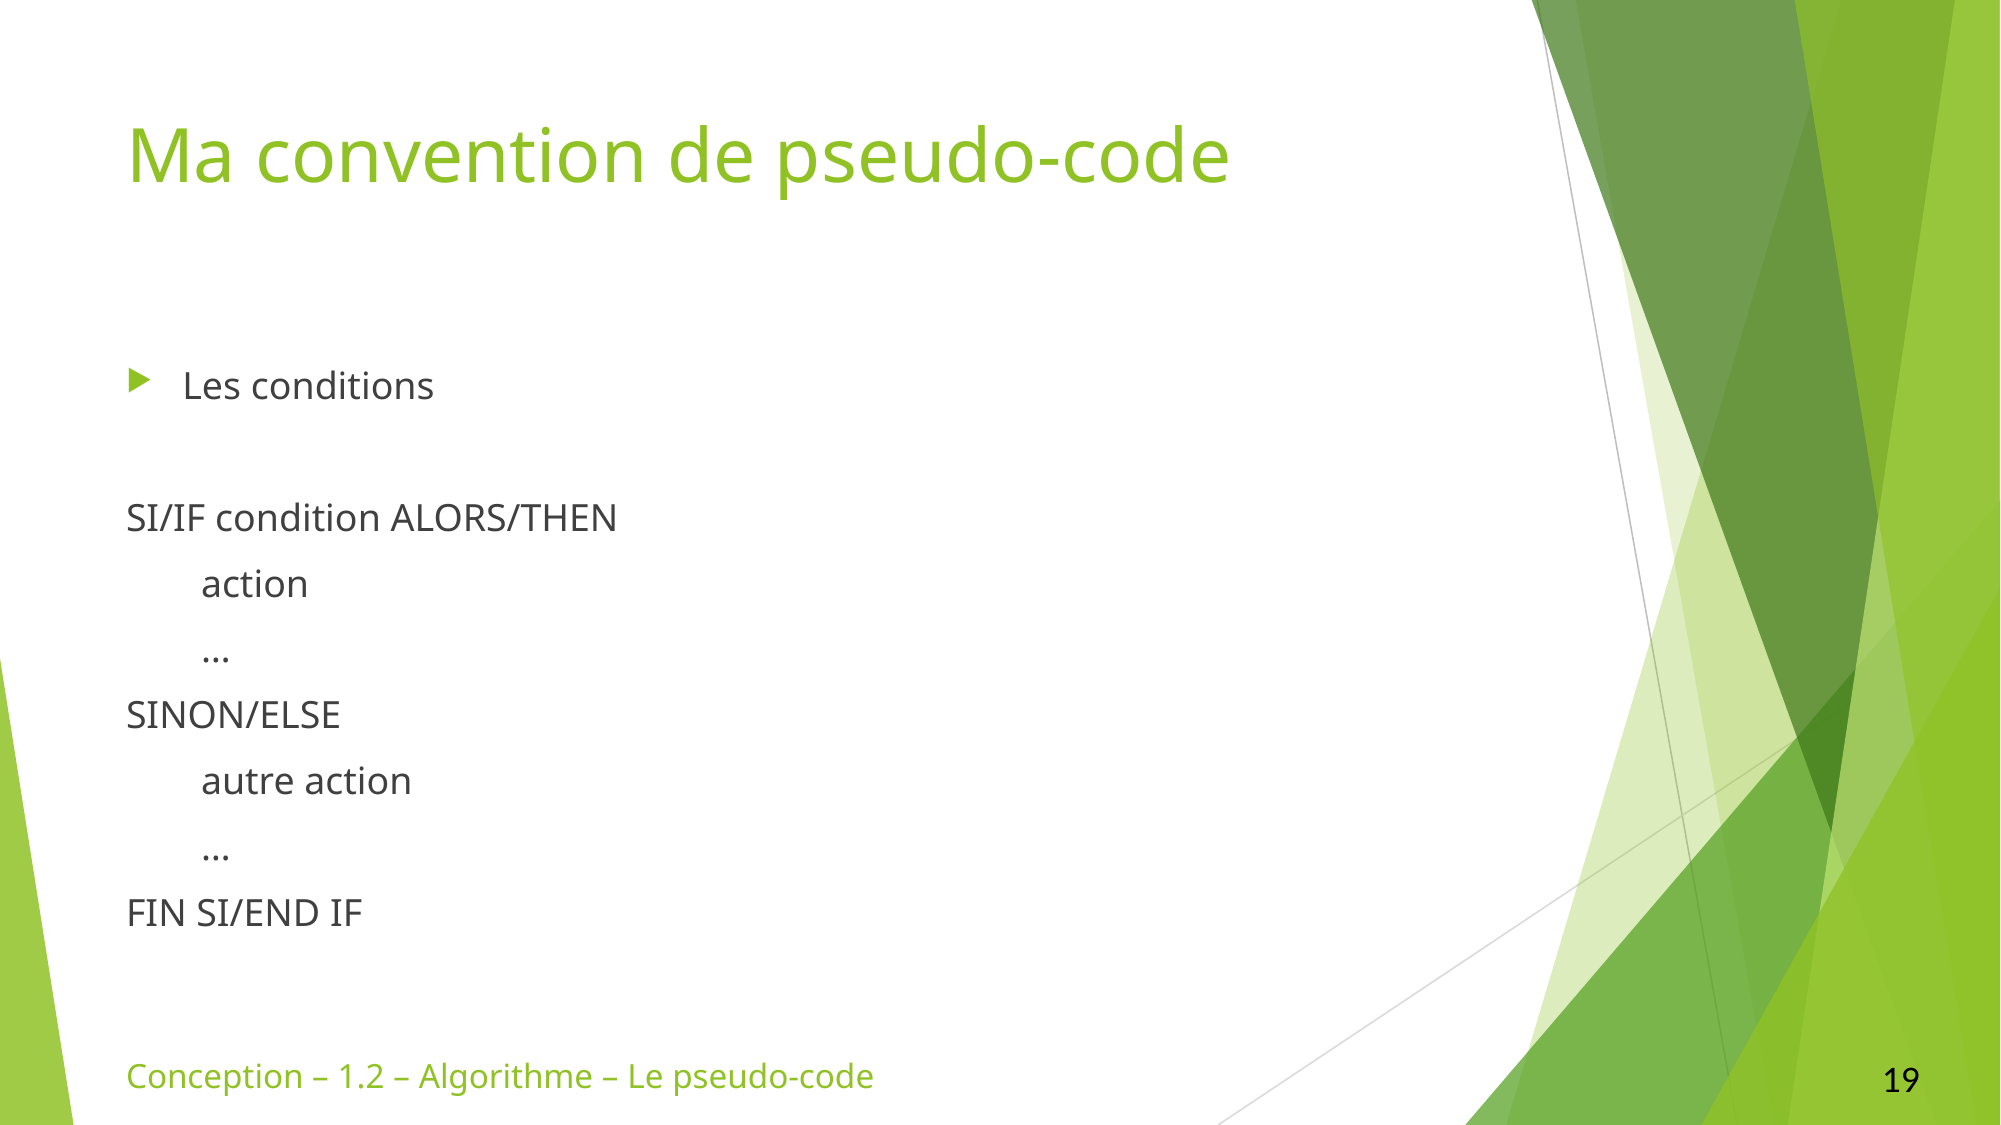

# Ma convention de pseudo-code
Les conditions
SI/IF condition ALORS/THEN
	action
	…
SINON/ELSE
	autre action
	…
FIN SI/END IF
Conception – 1.2 – Algorithme – Le pseudo-code